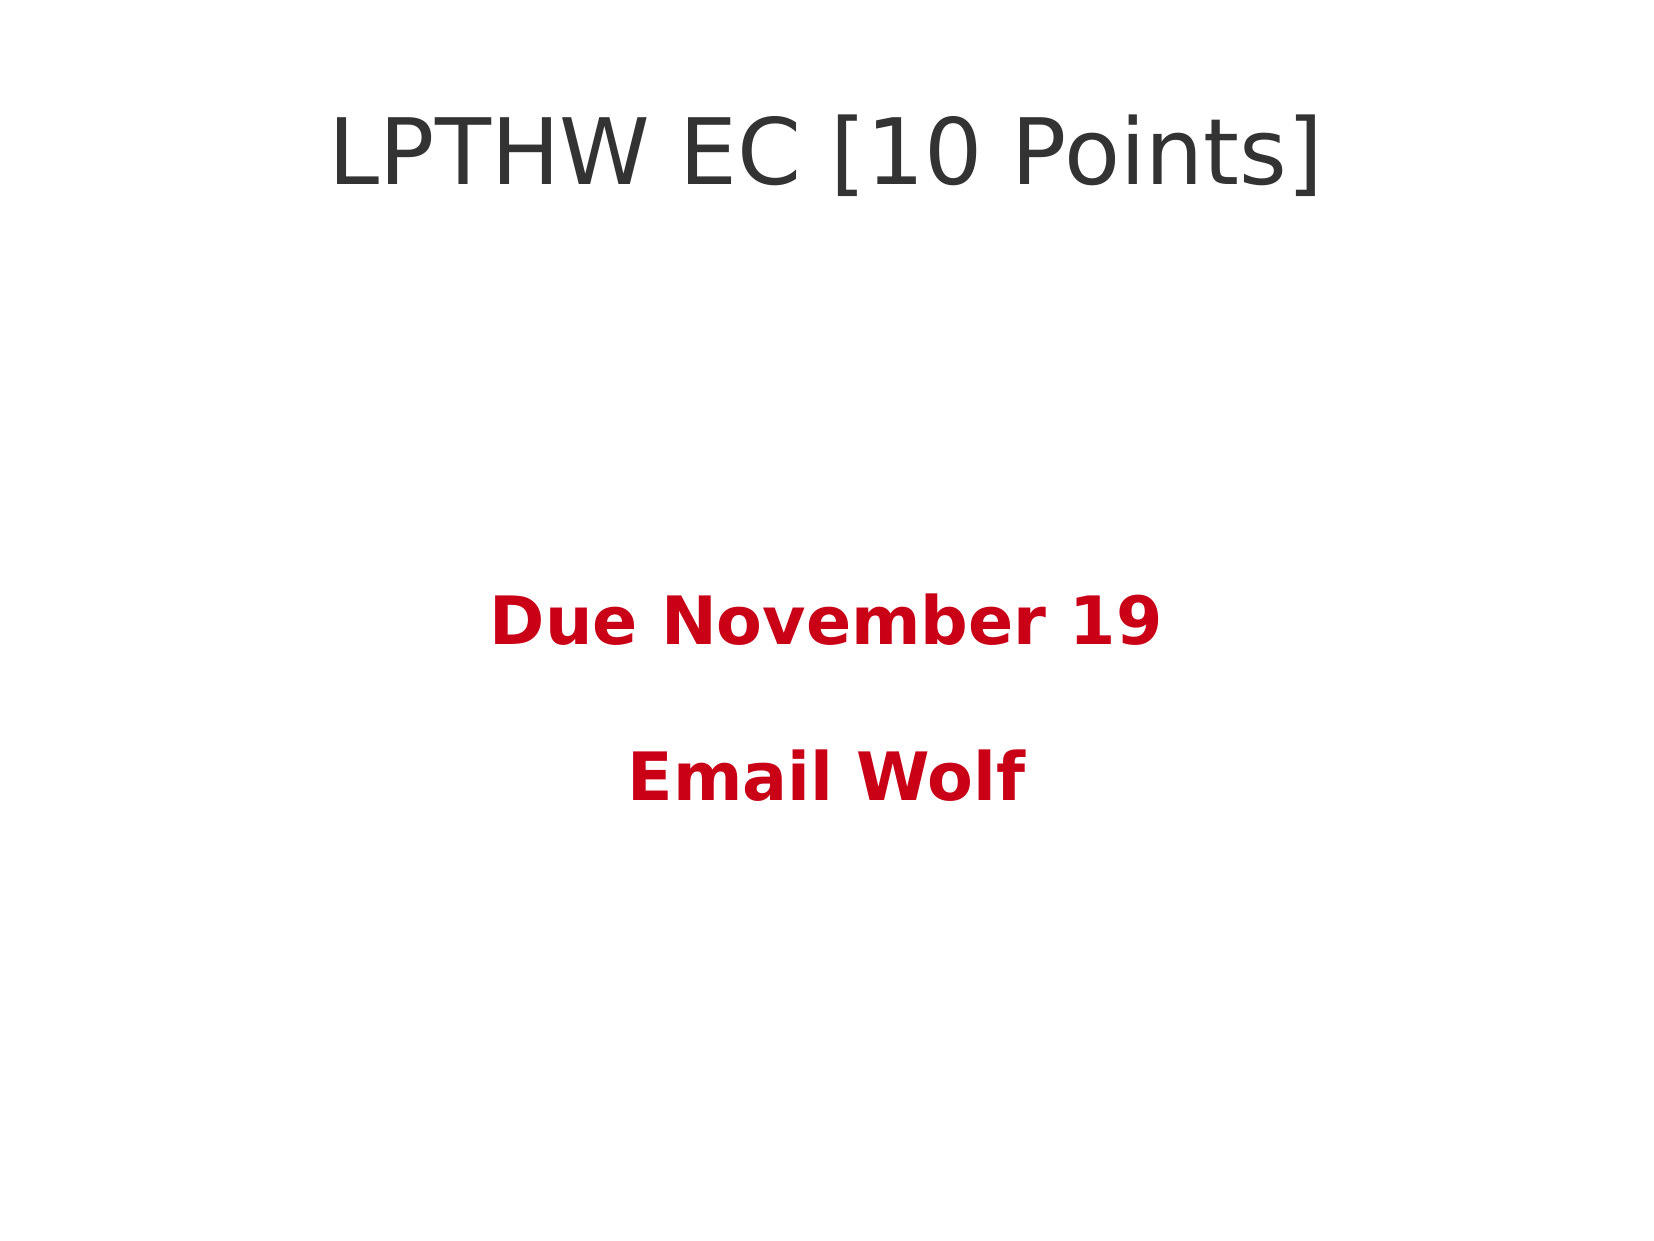

# LPTHW EC [10 Points]
Due November 19
Email Wolf